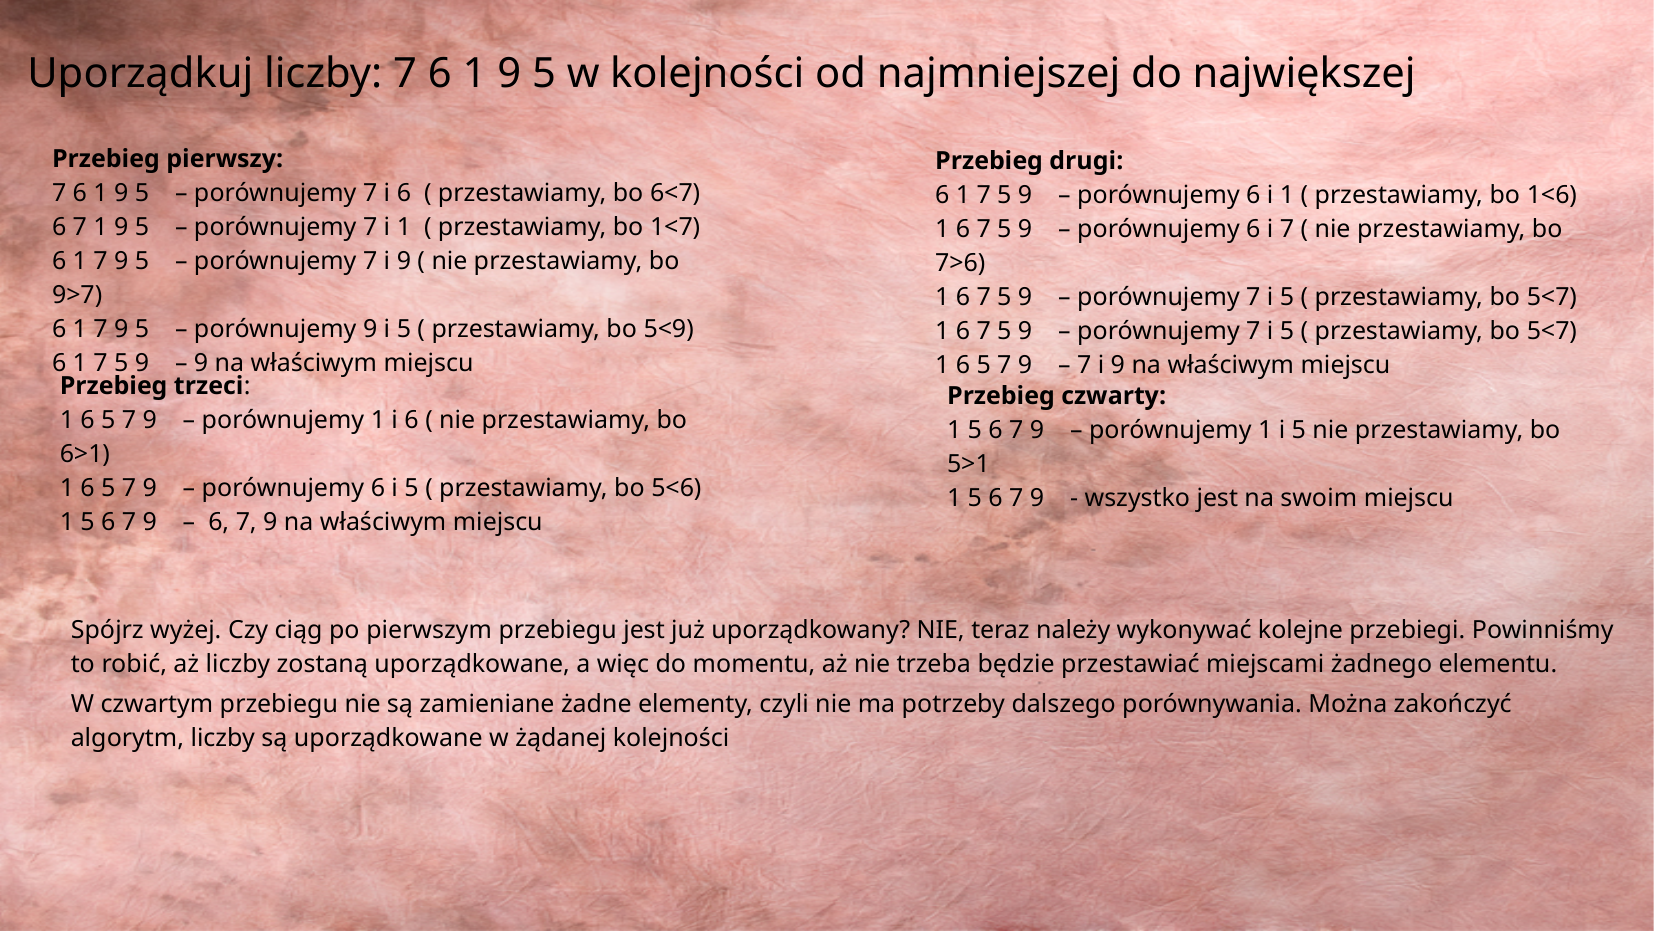

Uporządkuj liczby: 7 6 1 9 5 w kolejności od najmniejszej do największej
Przebieg pierwszy:
7 6 1 9 5 – porównujemy 7 i 6 ( przestawiamy, bo 6<7)
6 7 1 9 5 – porównujemy 7 i 1 ( przestawiamy, bo 1<7)
6 1 7 9 5 – porównujemy 7 i 9 ( nie przestawiamy, bo 9>7)
6 1 7 9 5 – porównujemy 9 i 5 ( przestawiamy, bo 5<9)
6 1 7 5 9 – 9 na właściwym miejscu
Przebieg drugi:
6 1 7 5 9 – porównujemy 6 i 1 ( przestawiamy, bo 1<6)
1 6 7 5 9 – porównujemy 6 i 7 ( nie przestawiamy, bo 7>6)
1 6 7 5 9 – porównujemy 7 i 5 ( przestawiamy, bo 5<7)
1 6 7 5 9 – porównujemy 7 i 5 ( przestawiamy, bo 5<7)
1 6 5 7 9 – 7 i 9 na właściwym miejscu
Przebieg trzeci:
1 6 5 7 9 – porównujemy 1 i 6 ( nie przestawiamy, bo 6>1)
1 6 5 7 9 – porównujemy 6 i 5 ( przestawiamy, bo 5<6)
1 5 6 7 9 – 6, 7, 9 na właściwym miejscu
Przebieg czwarty:
1 5 6 7 9 – porównujemy 1 i 5 nie przestawiamy, bo 5>1
1 5 6 7 9 - wszystko jest na swoim miejscu
# Spójrz wyżej. Czy ciąg po pierwszym przebiegu jest już uporządkowany? NIE, teraz należy wykonywać kolejne przebiegi. Powinniśmy to robić, aż liczby zostaną uporządkowane, a więc do momentu, aż nie trzeba będzie przestawiać miejscami żadnego elementu.
W czwartym przebiegu nie są zamieniane żadne elementy, czyli nie ma potrzeby dalszego porównywania. Można zakończyć algorytm, liczby są uporządkowane w żądanej kolejności